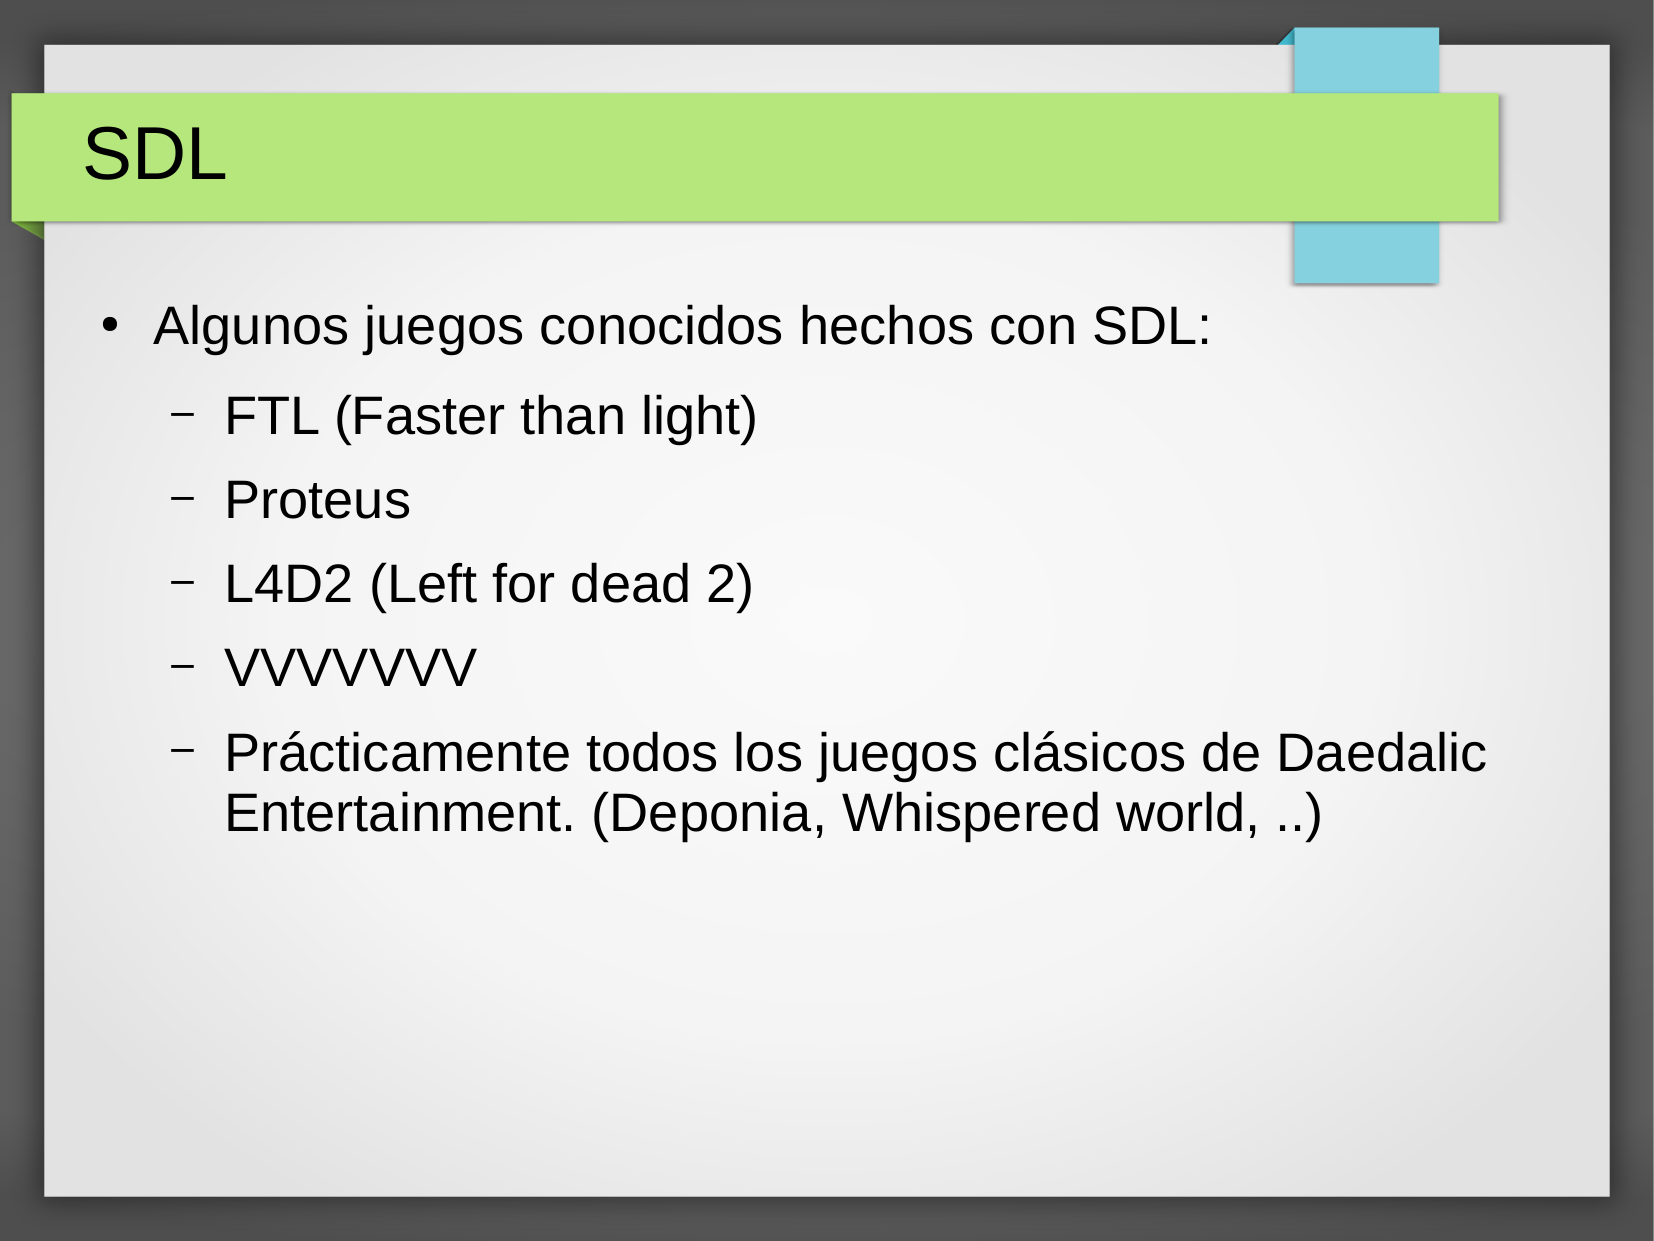

# SDL
Algunos juegos conocidos hechos con SDL:
FTL (Faster than light)
Proteus
L4D2 (Left for dead 2)
VVVVVVV
Prácticamente todos los juegos clásicos de Daedalic Entertainment. (Deponia, Whispered world, ..)